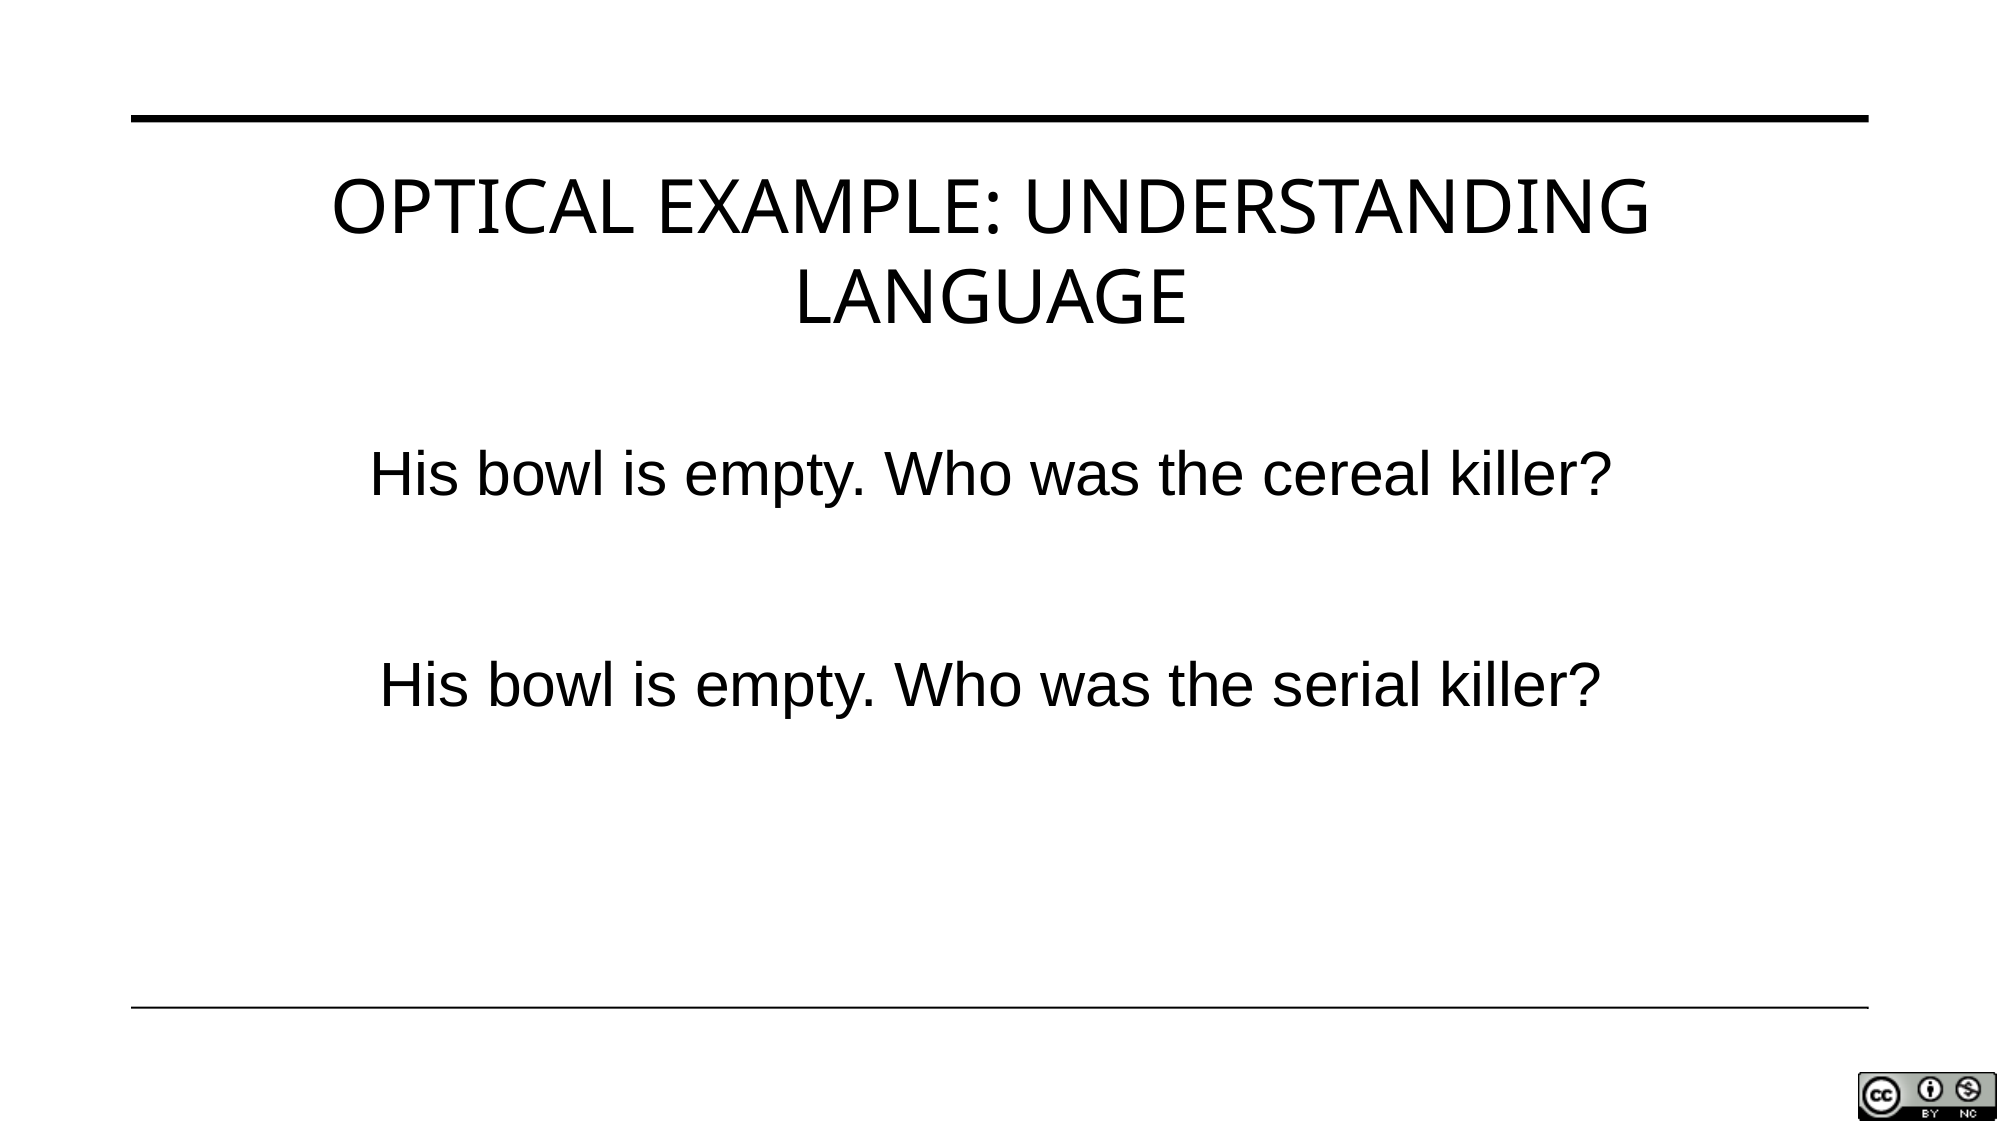

# OPTICAL EXAMPLE: UNDERSTANDING LANGUAGE
His bowl is empty. Who was the cereal killer?
His bowl is empty. Who was the serial killer?